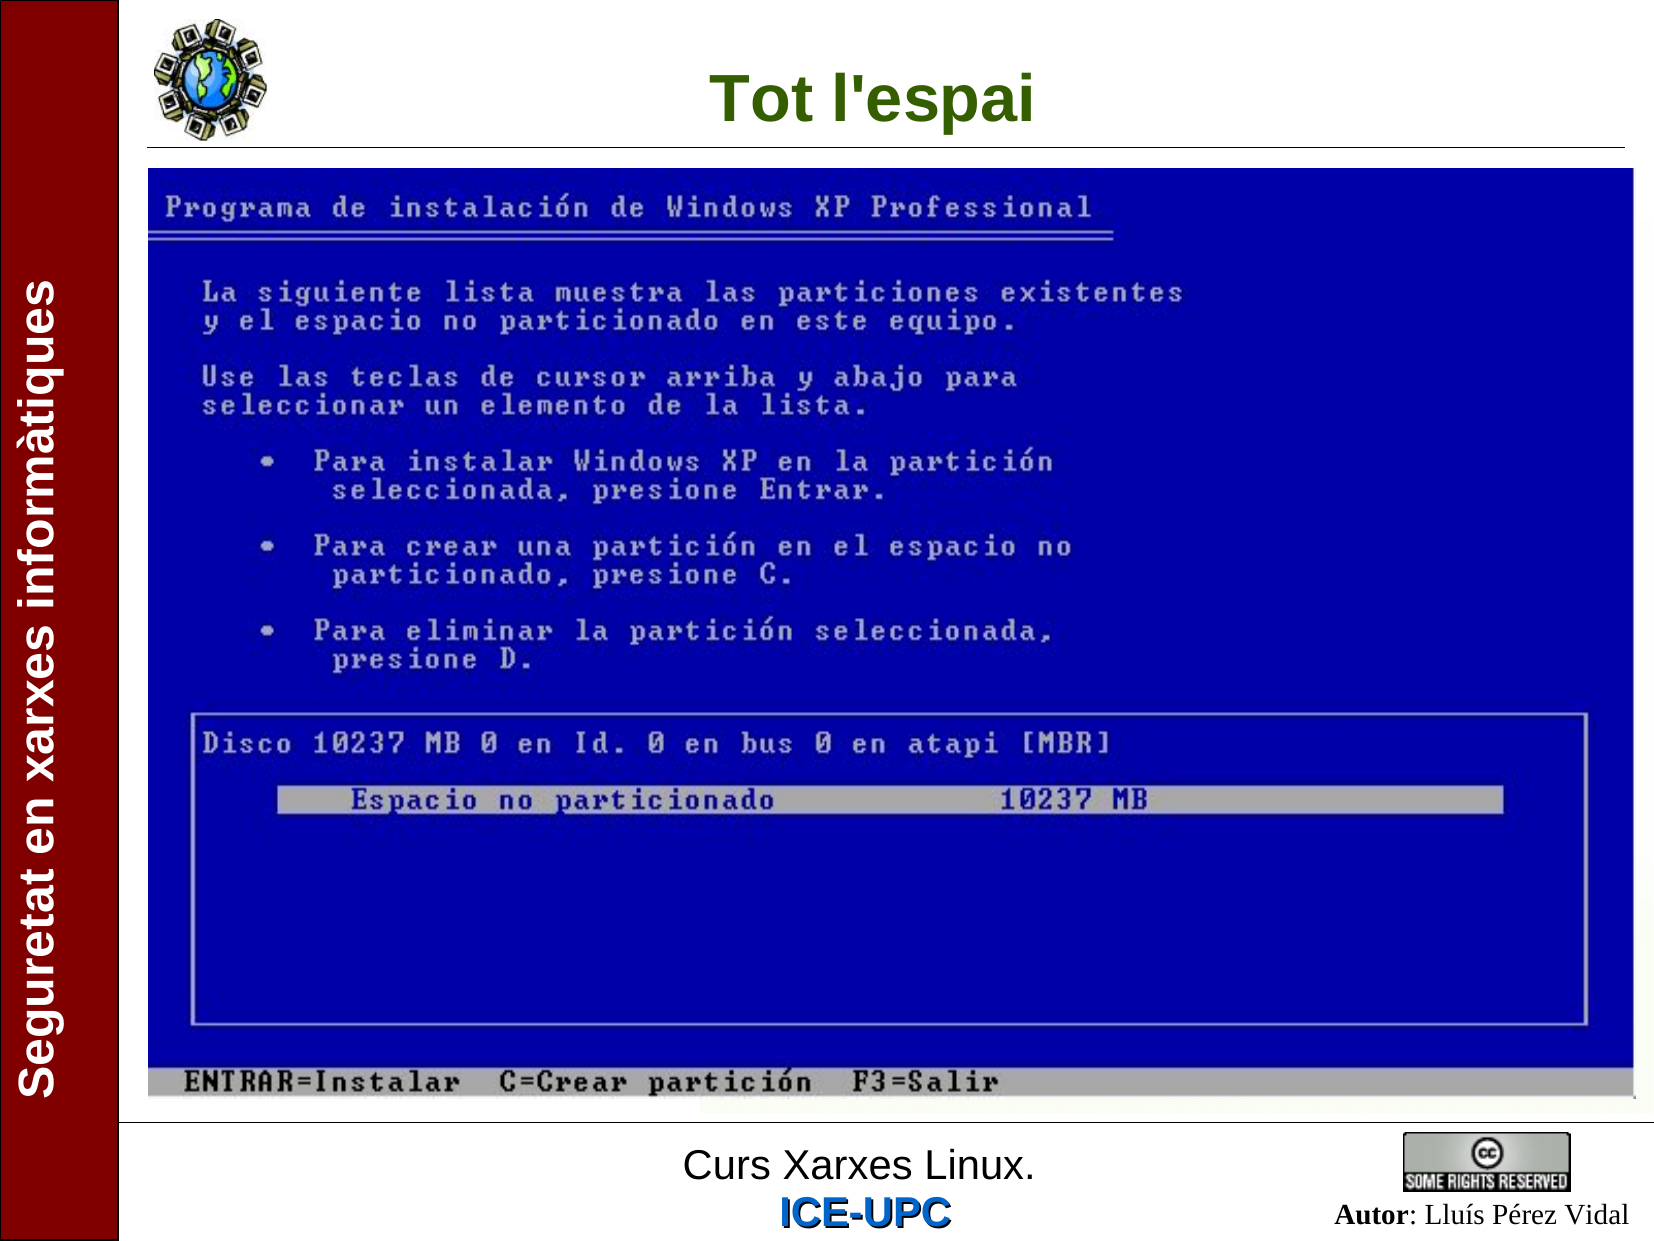

# Tot l'espai
 Croquis d'arquitectura mostrant les 3 zones